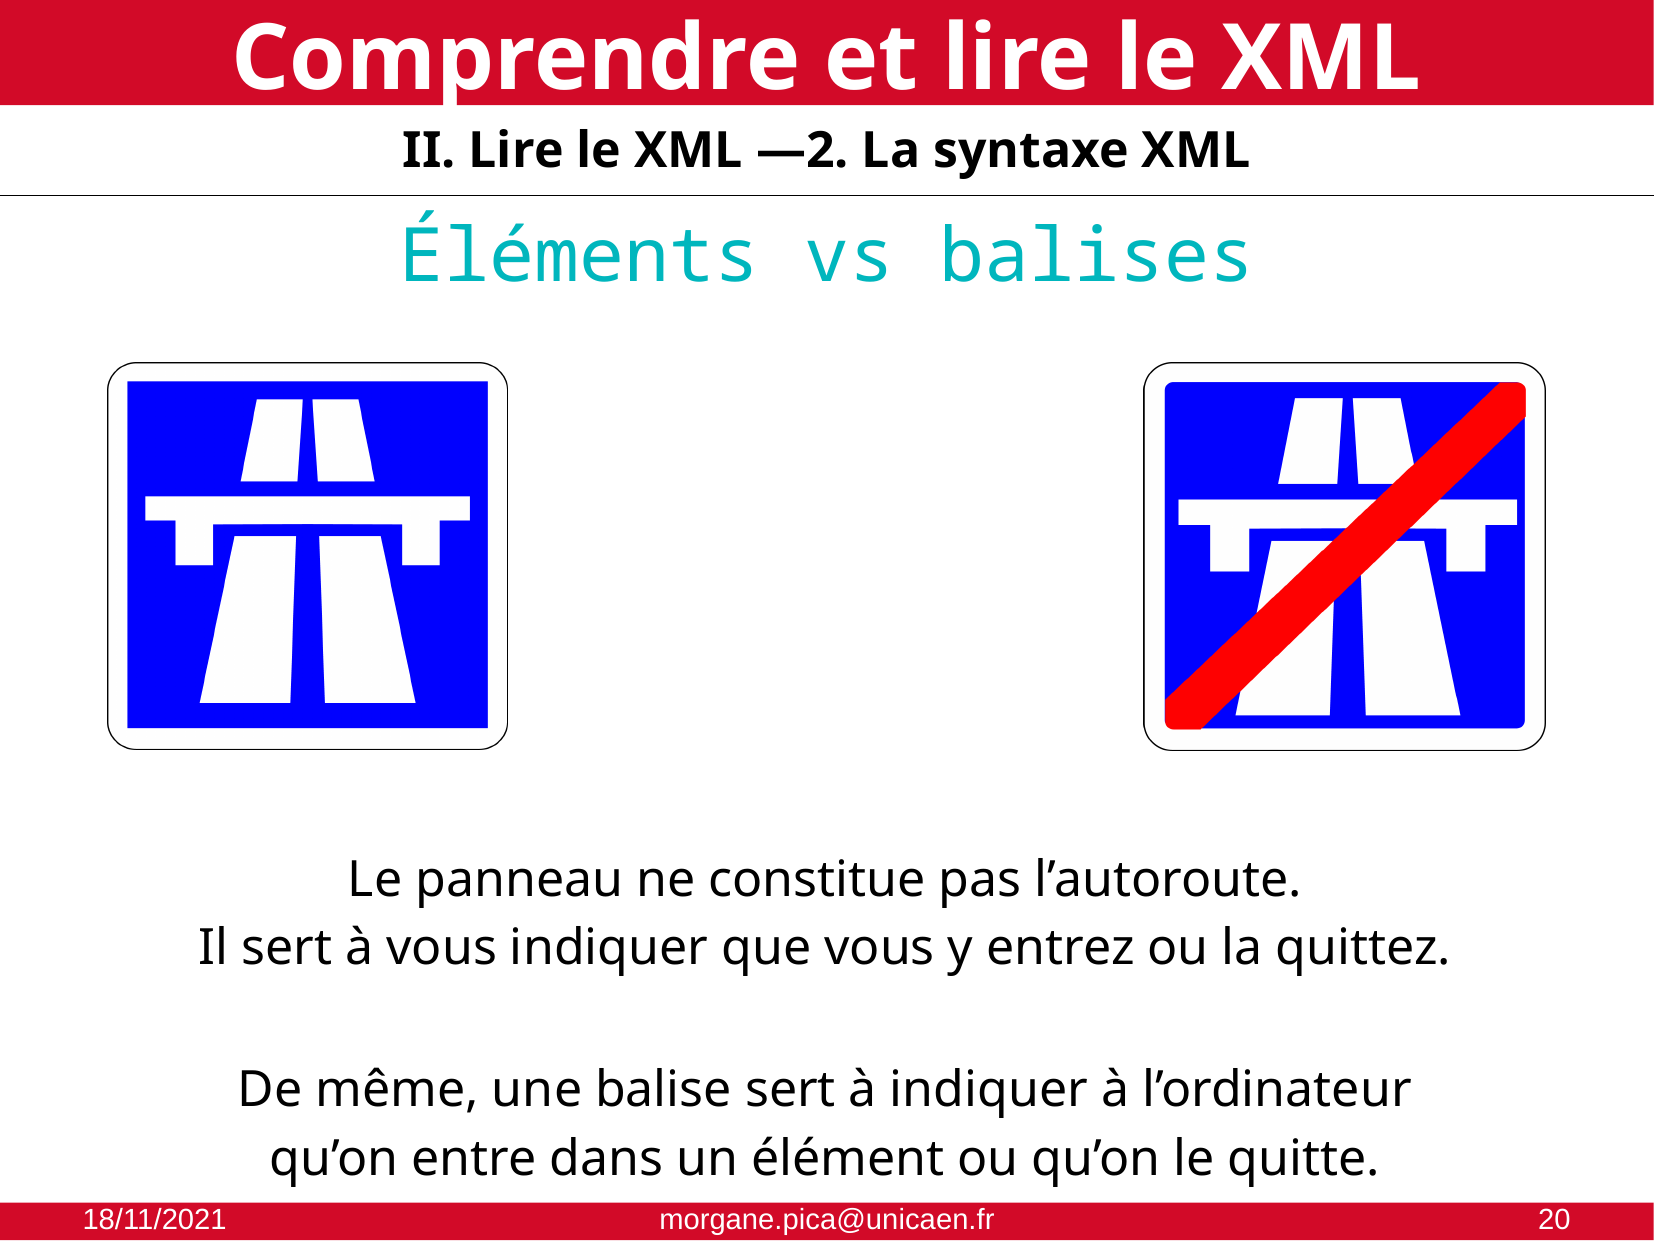

# Comprendre et lire le XML
II. Lire le XML —2. La syntaxe XML
Éléments vs balises
Le panneau ne constitue pas l’autoroute.
Il sert à vous indiquer que vous y entrez ou la quittez.
De même, une balise sert à indiquer à l’ordinateur
qu’on entre dans un élément ou qu’on le quitte.
18/11/2021
morgane.pica@unicaen.fr
20